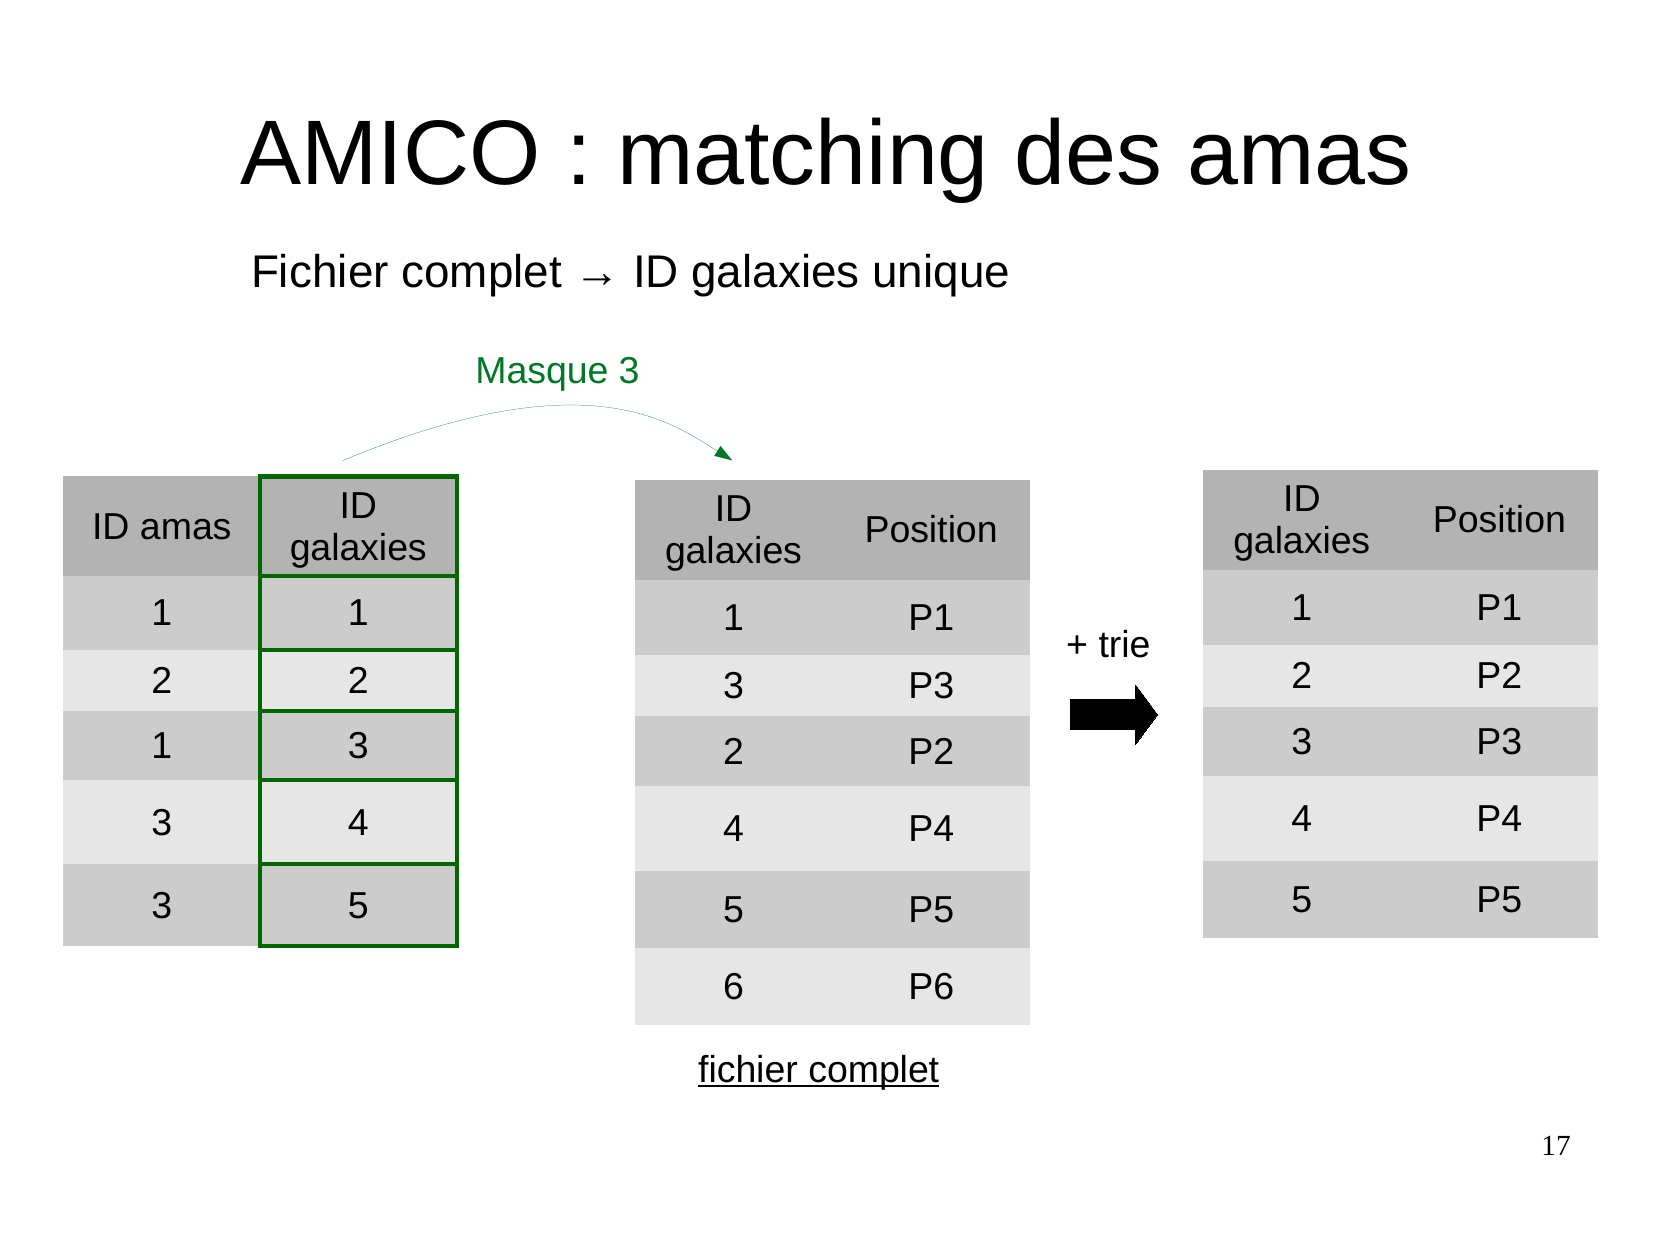

# AMICO : matching des amas
Fichier complet → ID galaxies unique
Masque 3
| ID galaxies | Position |
| --- | --- |
| 1 | P1 |
| 2 | P2 |
| 3 | P3 |
| 4 | P4 |
| 5 | P5 |
| ID amas | ID galaxies |
| --- | --- |
| 1 | 1 |
| 2 | 2 |
| 1 | 3 |
| 3 | 4 |
| 3 | 5 |
| ID galaxies | Position |
| --- | --- |
| 1 | P1 |
| 3 | P3 |
| 2 | P2 |
| 4 | P4 |
| 5 | P5 |
| 6 | P6 |
+ trie
fichier complet
17